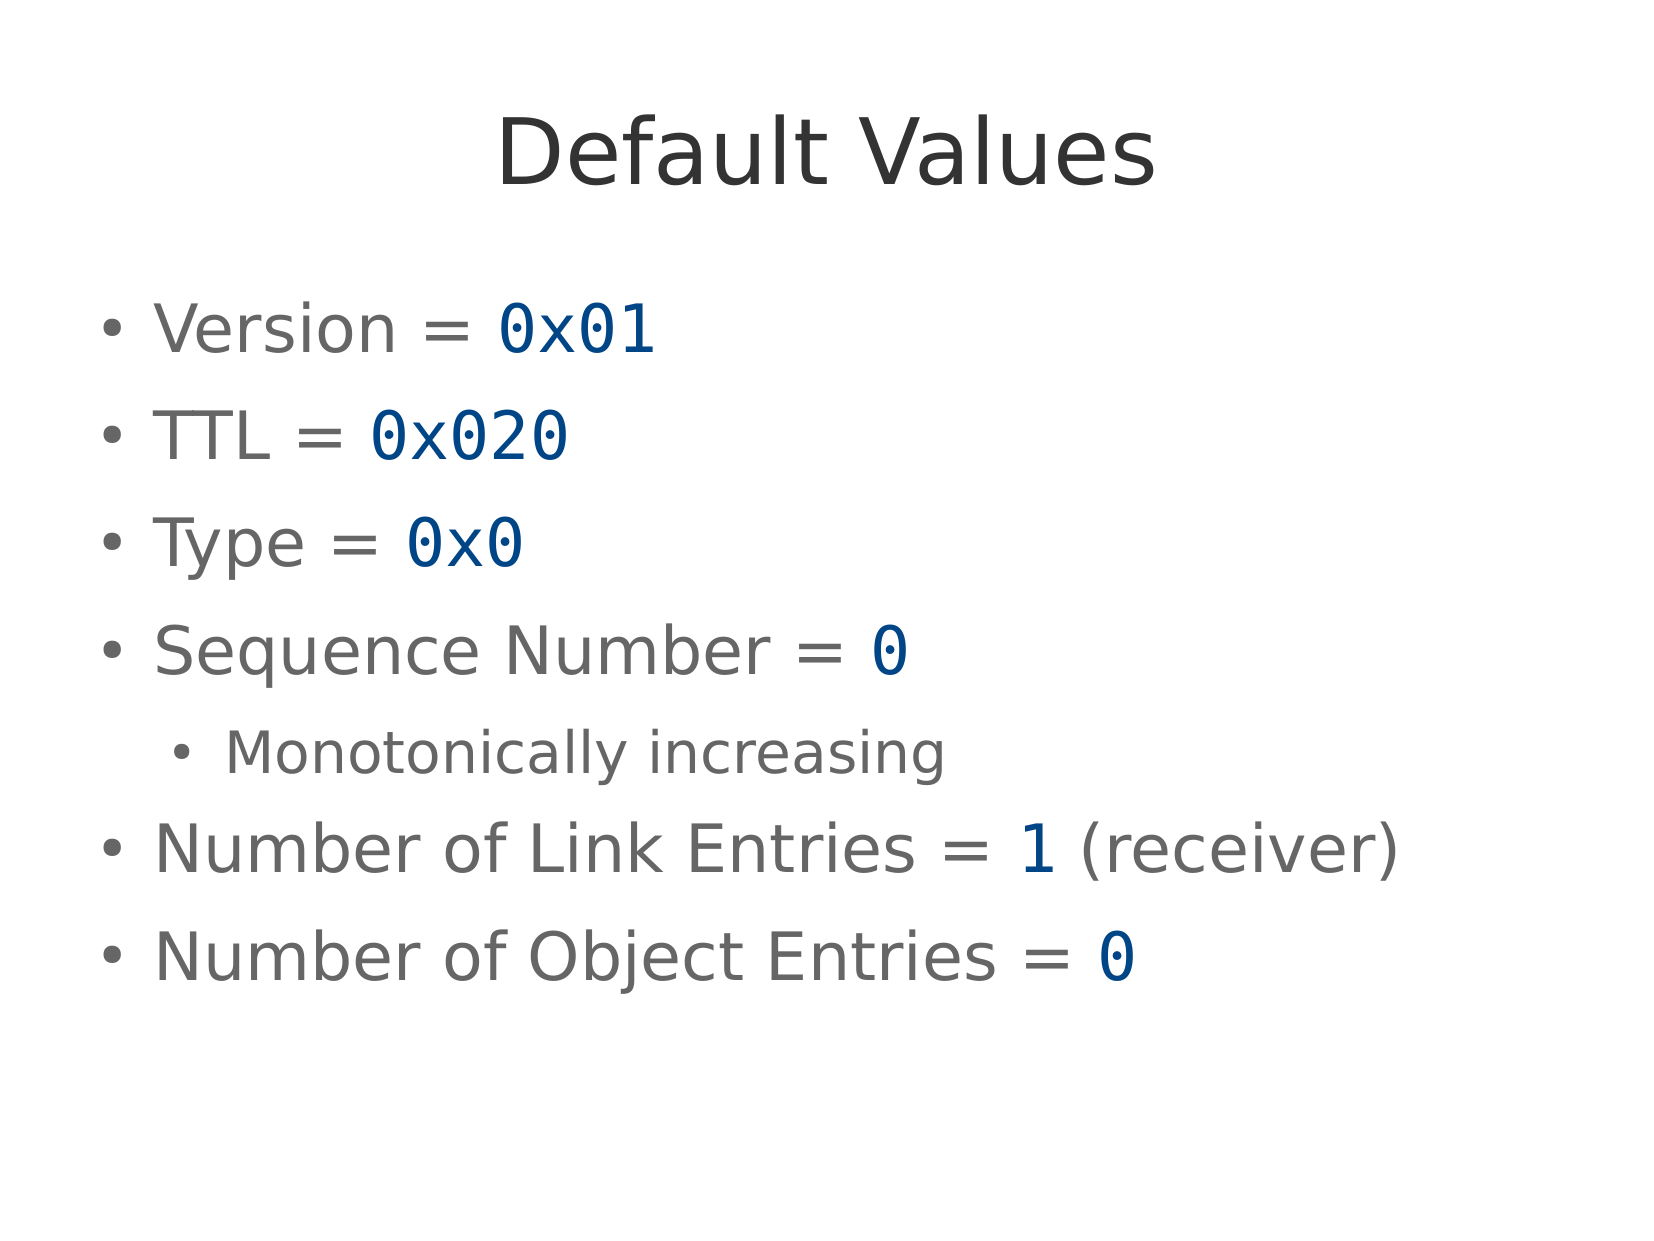

# Default Values
Version = 0x01
TTL = 0x020
Type = 0x0
Sequence Number = 0
Monotonically increasing
Number of Link Entries = 1 (receiver)
Number of Object Entries = 0